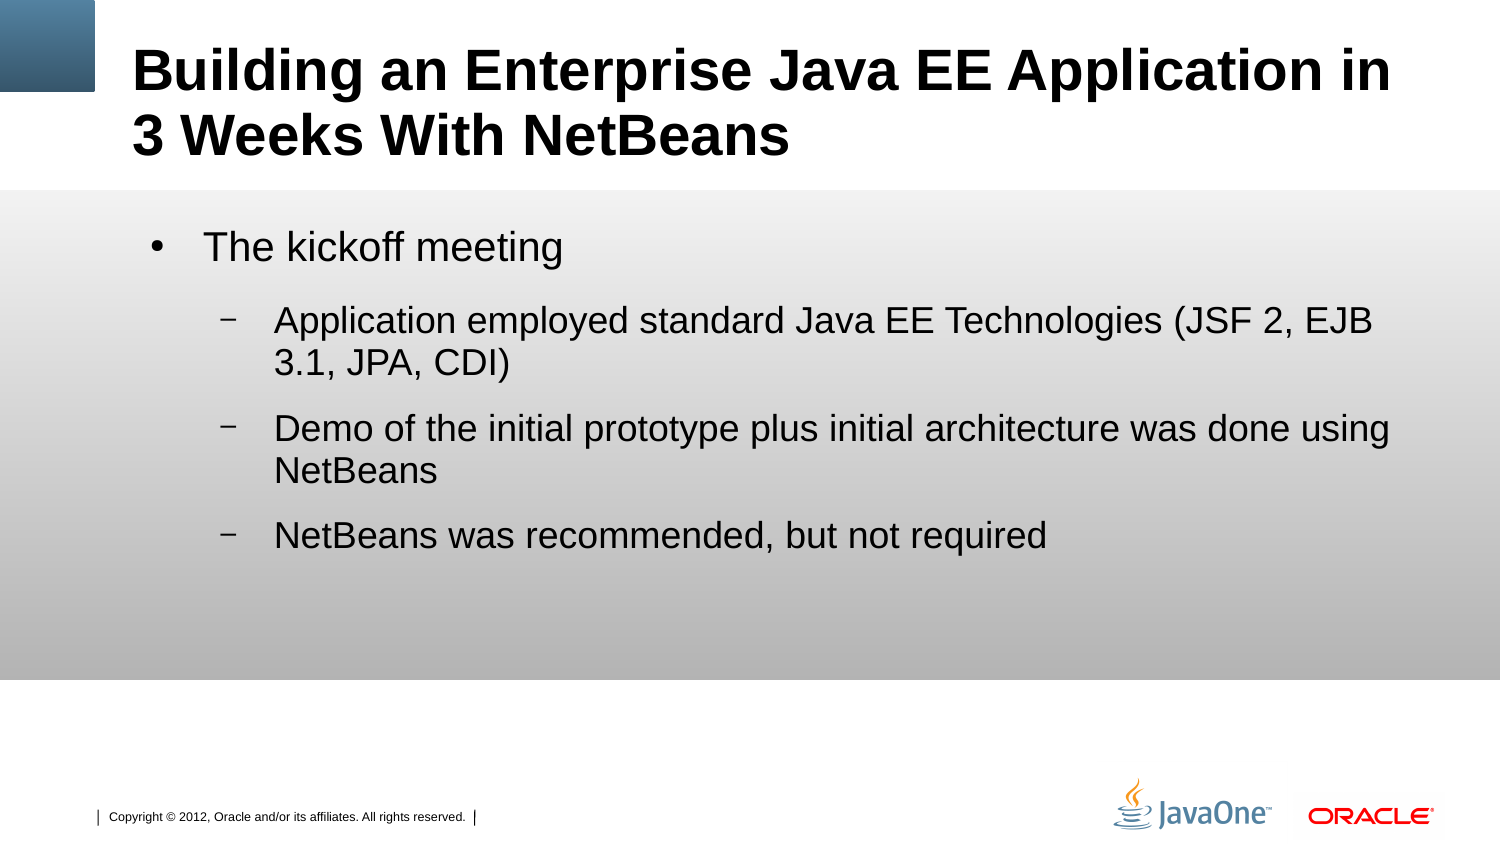

# Building an Enterprise Java EE Application in 3 Weeks With NetBeans
The kickoff meeting
Application employed standard Java EE Technologies (JSF 2, EJB 3.1, JPA, CDI)
Demo of the initial prototype plus initial architecture was done using NetBeans
NetBeans was recommended, but not required